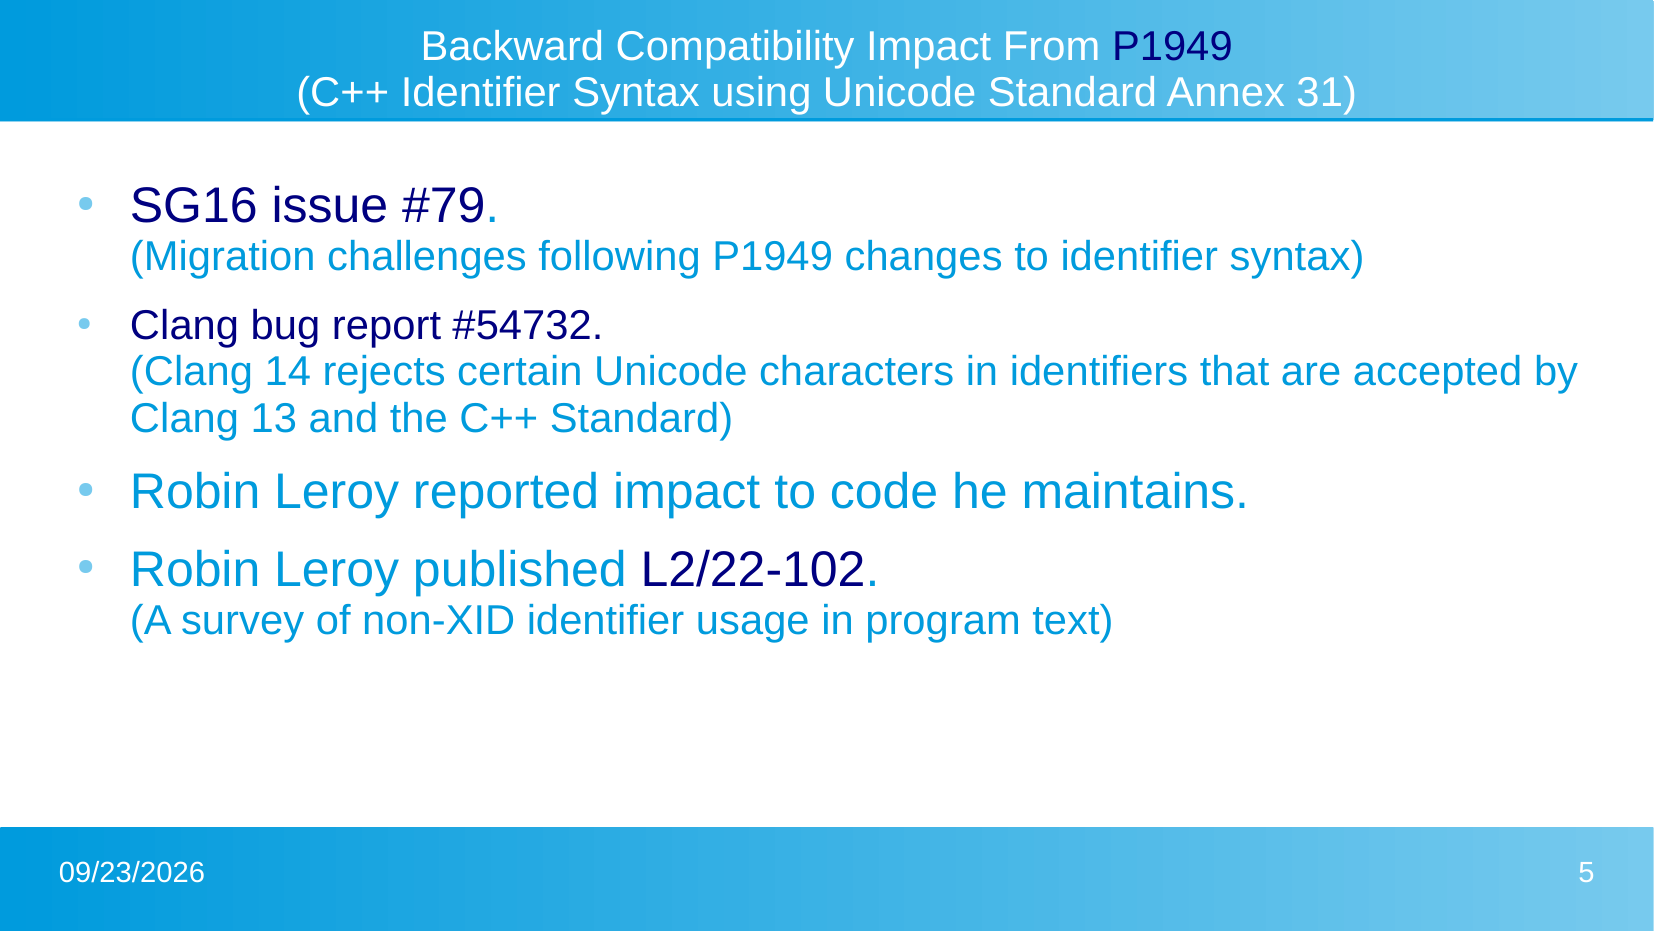

# Backward Compatibility Impact From P1949 (C++ Identifier Syntax using Unicode Standard Annex 31)
SG16 issue #79.
(Migration challenges following P1949 changes to identifier syntax)
Clang bug report #54732.
(Clang 14 rejects certain Unicode characters in identifiers that are accepted by Clang 13 and the C++ Standard)
Robin Leroy reported impact to code he maintains.
Robin Leroy published L2/22-102.
(A survey of non-XID identifier usage in program text)
5